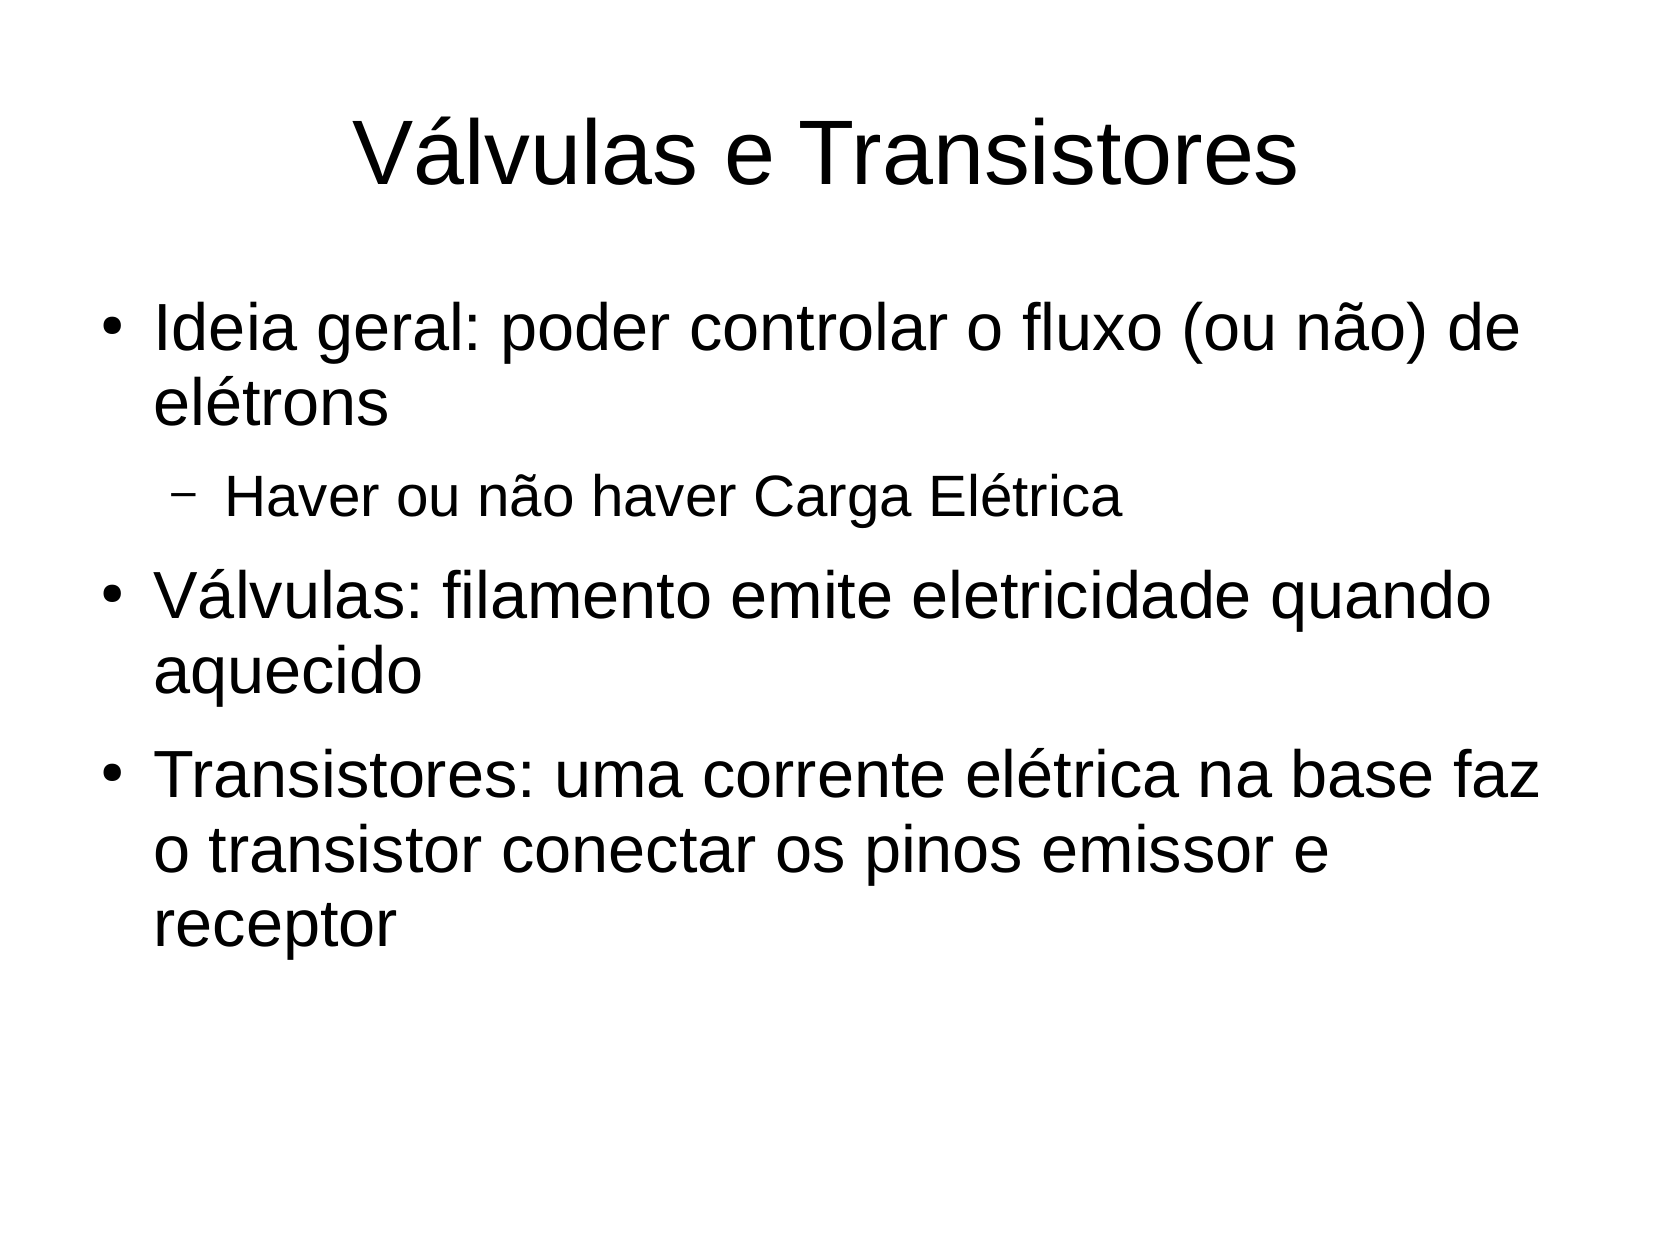

# Válvulas e Transistores
Ideia geral: poder controlar o fluxo (ou não) de elétrons
Haver ou não haver Carga Elétrica
Válvulas: filamento emite eletricidade quando aquecido
Transistores: uma corrente elétrica na base faz o transistor conectar os pinos emissor e receptor